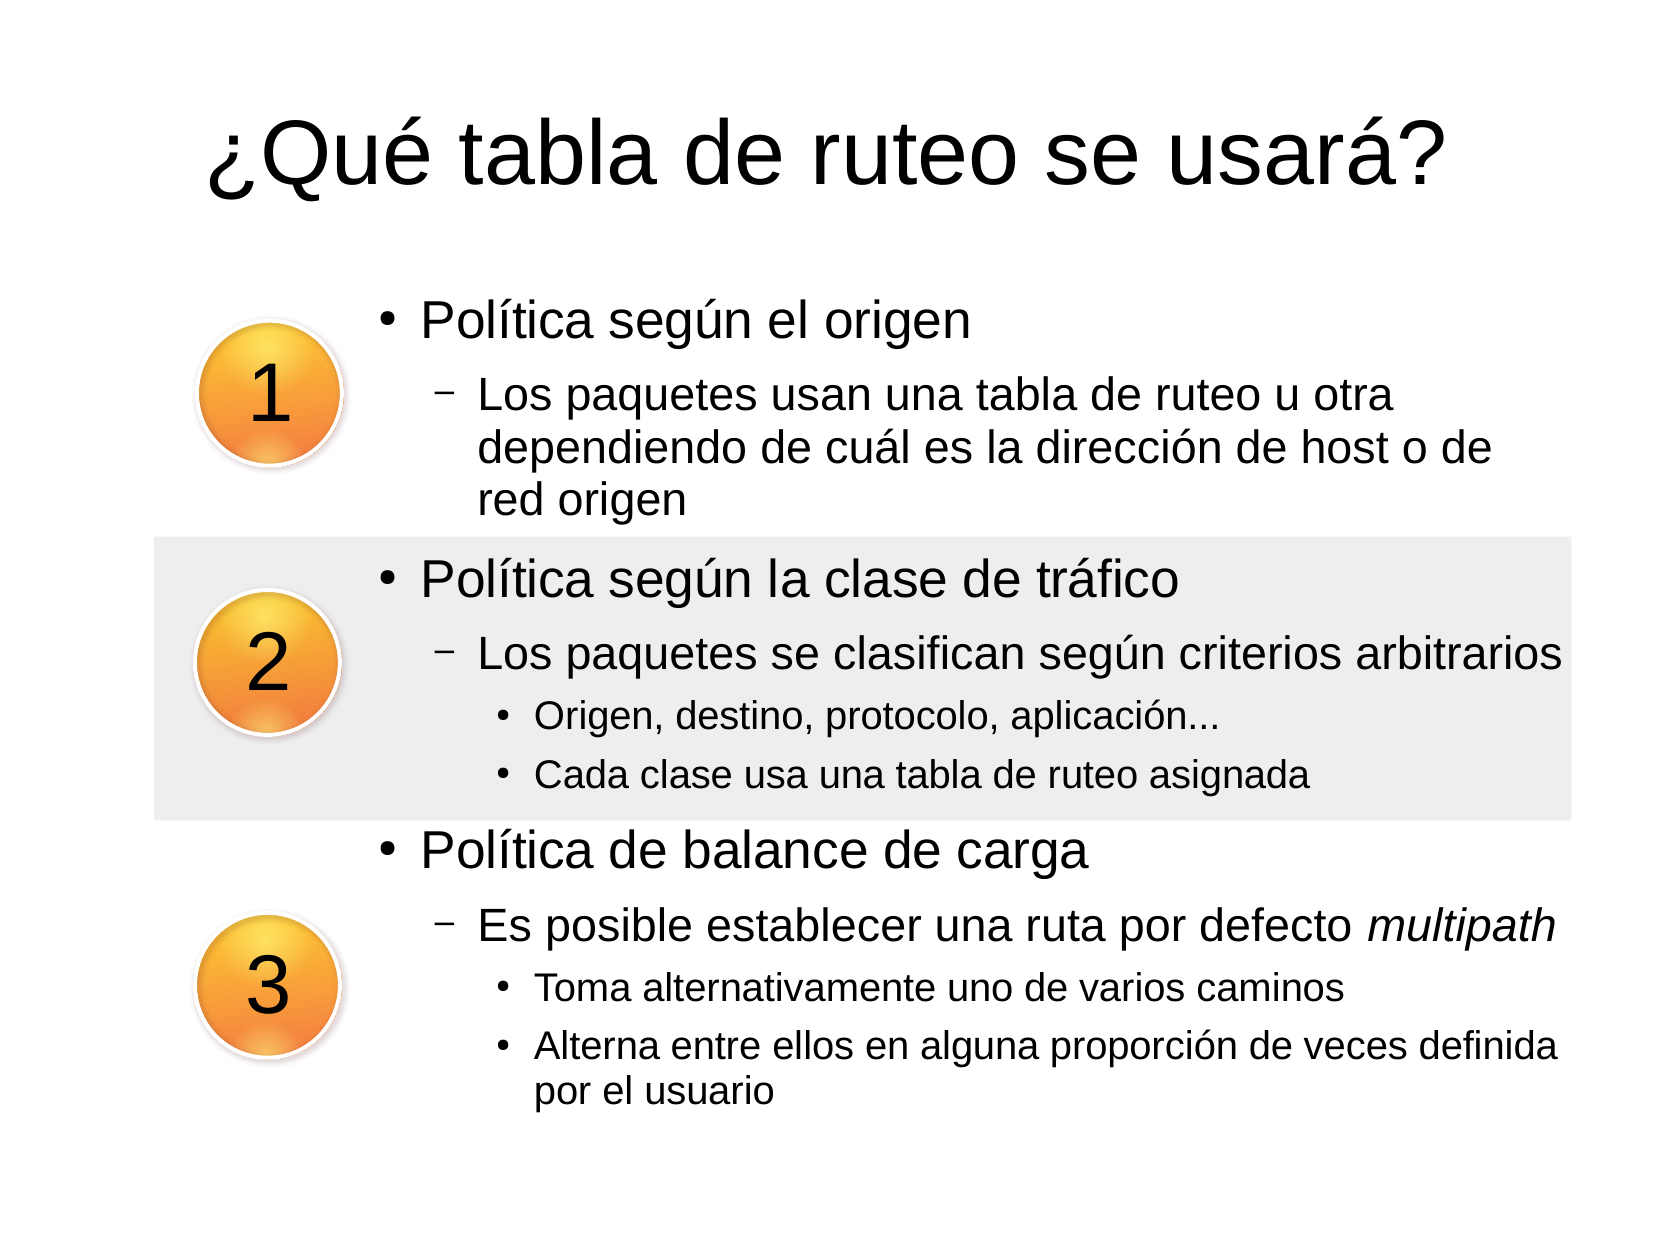

# ¿Qué tabla de ruteo se usará?
Política según el origen
Los paquetes usan una tabla de ruteo u otra dependiendo de cuál es la dirección de host o de red origen
Política según la clase de tráfico
Los paquetes se clasifican según criterios arbitrarios
Origen, destino, protocolo, aplicación...
Cada clase usa una tabla de ruteo asignada
Política de balance de carga
Es posible establecer una ruta por defecto multipath
Toma alternativamente uno de varios caminos
Alterna entre ellos en alguna proporción de veces definida por el usuario
2
3